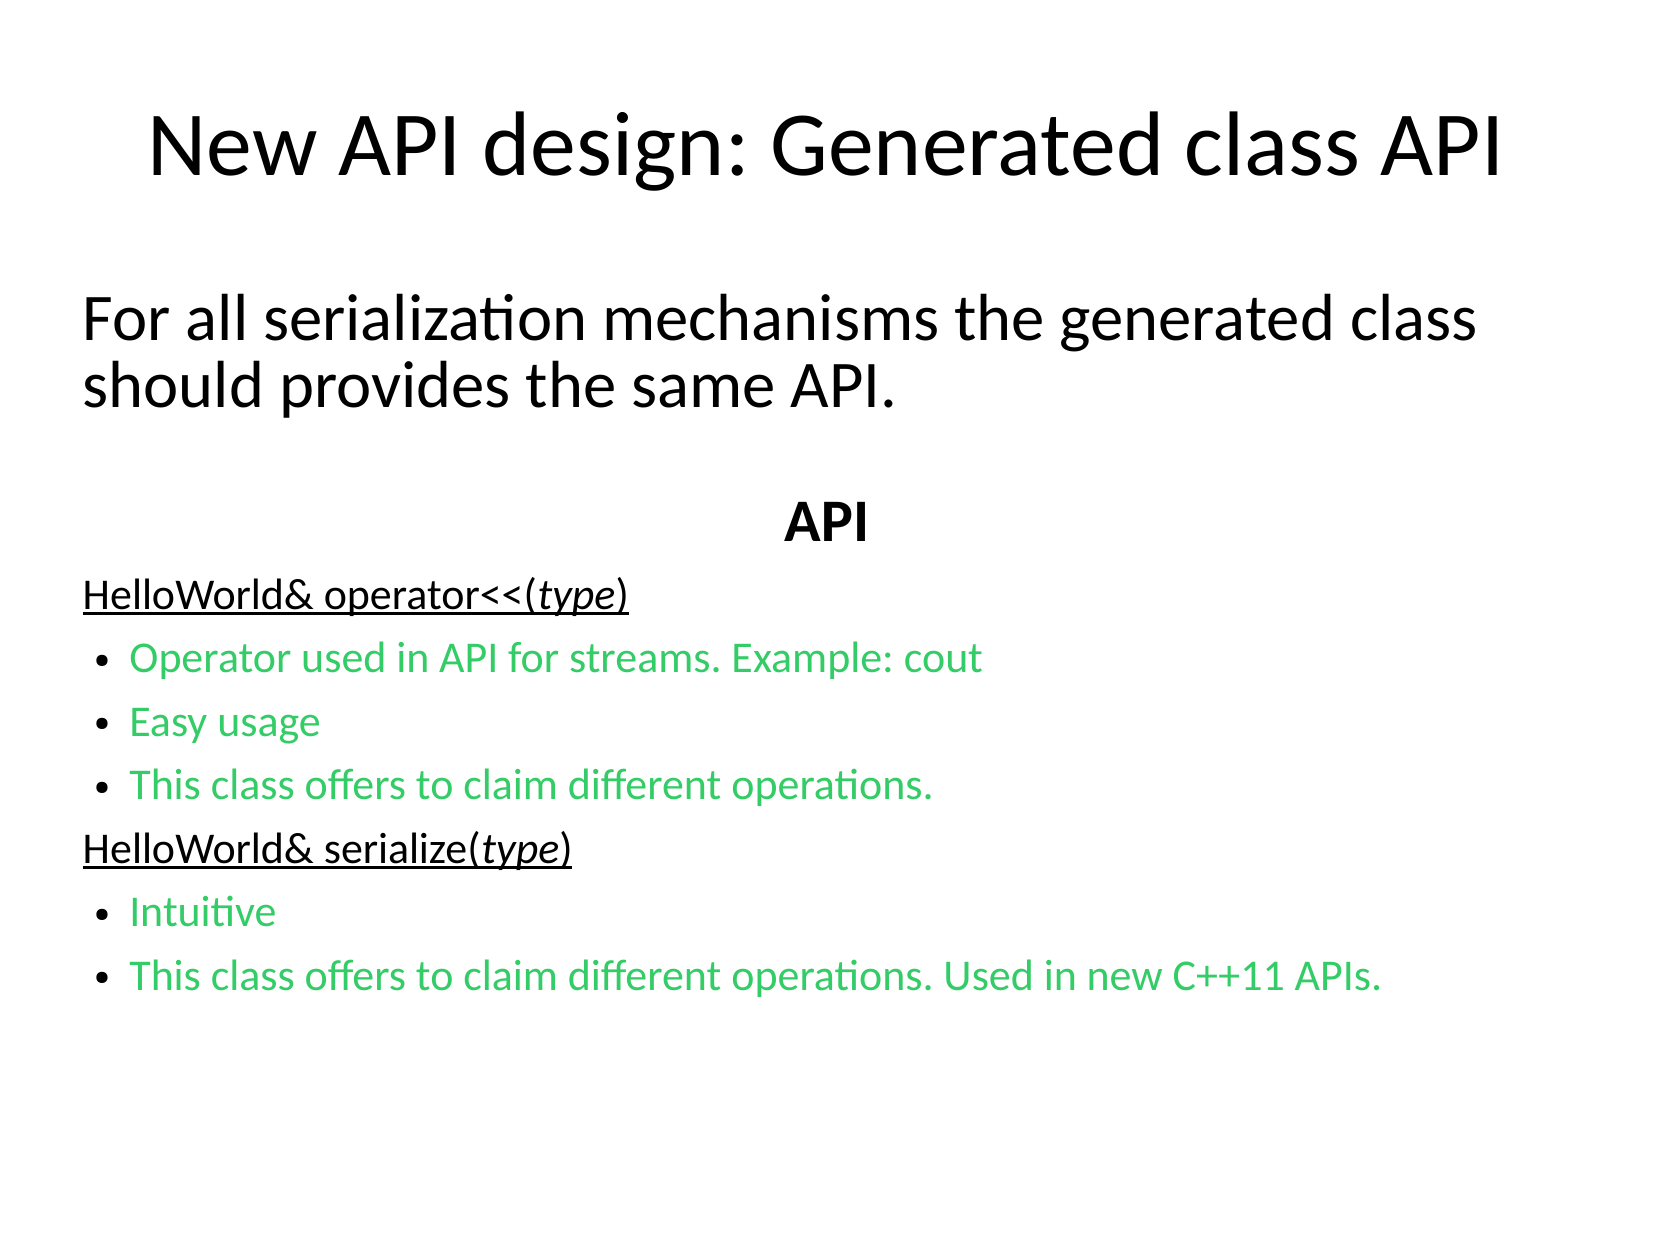

# New API design: Generated class API
For all serialization mechanisms the generated class should provides the same API.
API
HelloWorld& operator<<(type)
Operator used in API for streams. Example: cout
Easy usage
This class offers to claim different operations.
HelloWorld& serialize(type)
Intuitive
This class offers to claim different operations. Used in new C++11 APIs.